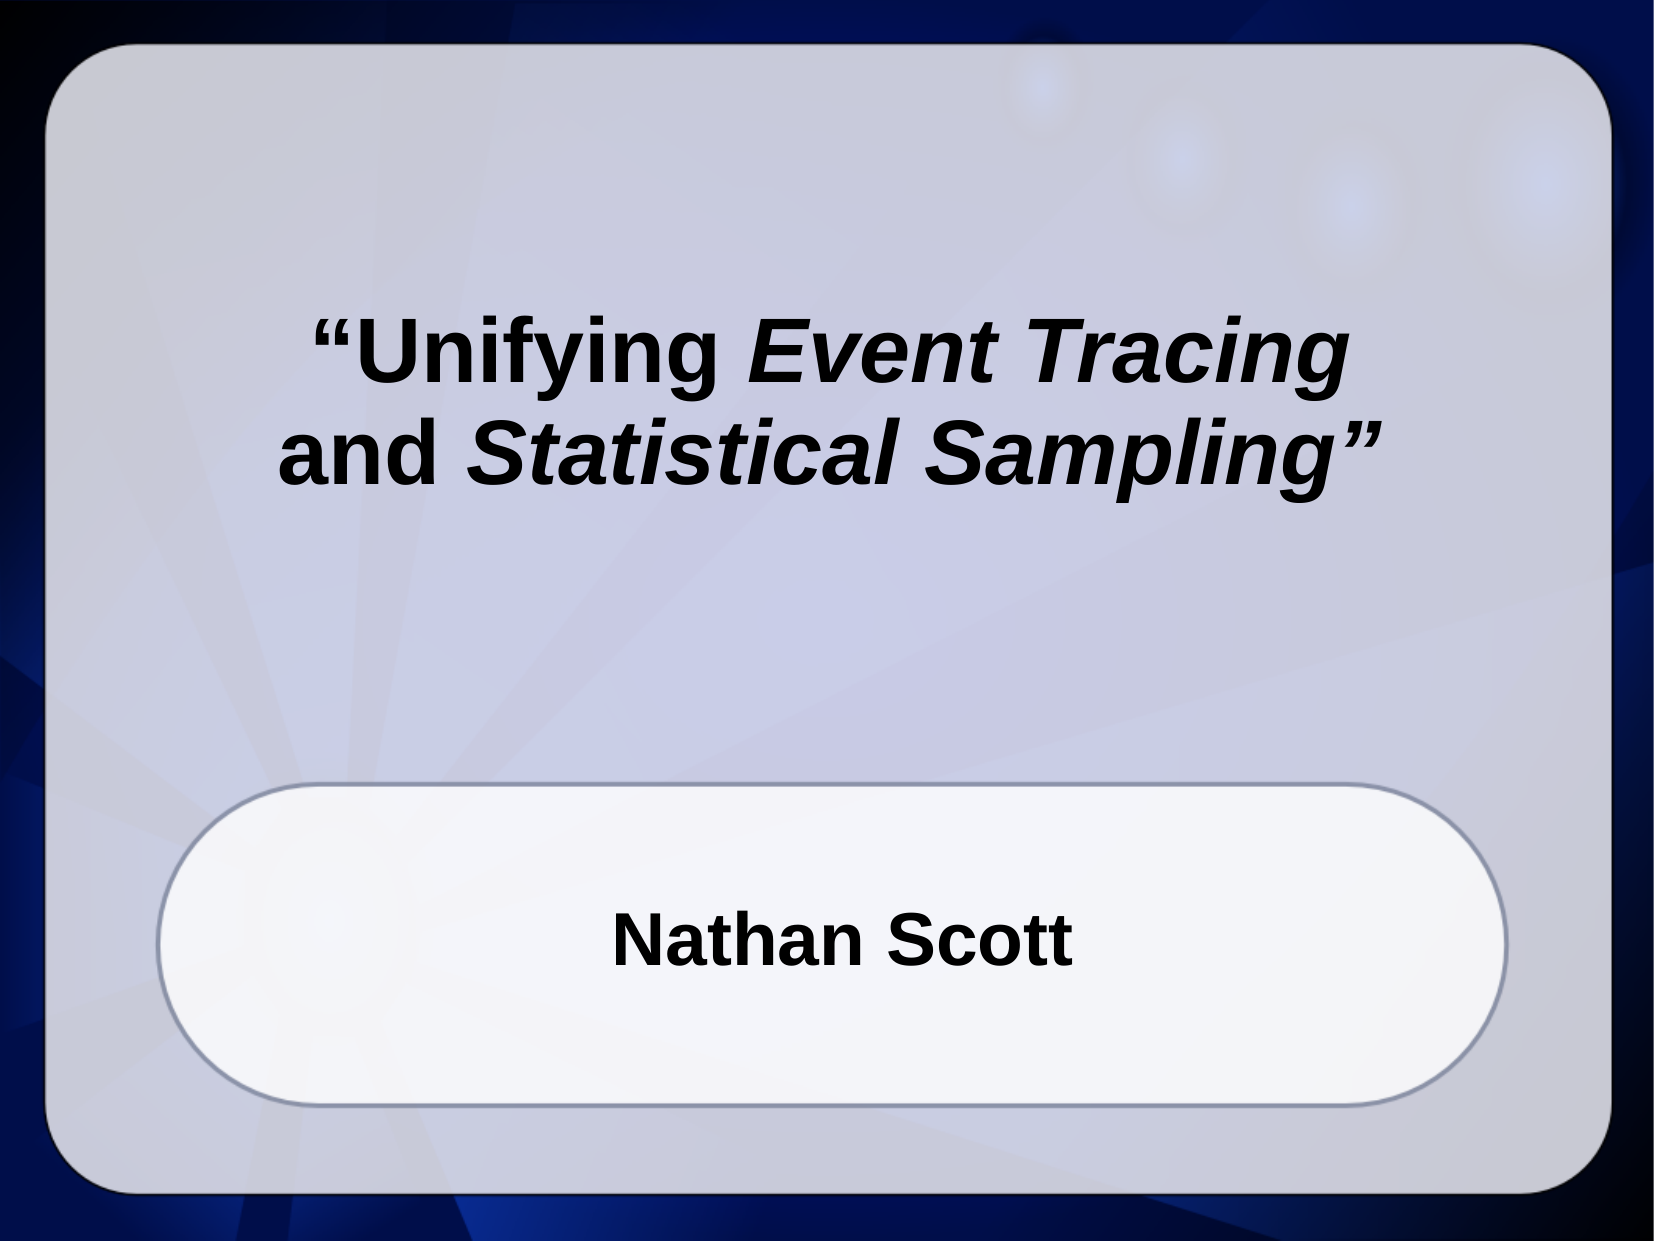

“Unifying Event Tracing
and Statistical Sampling”
# Nathan Scott